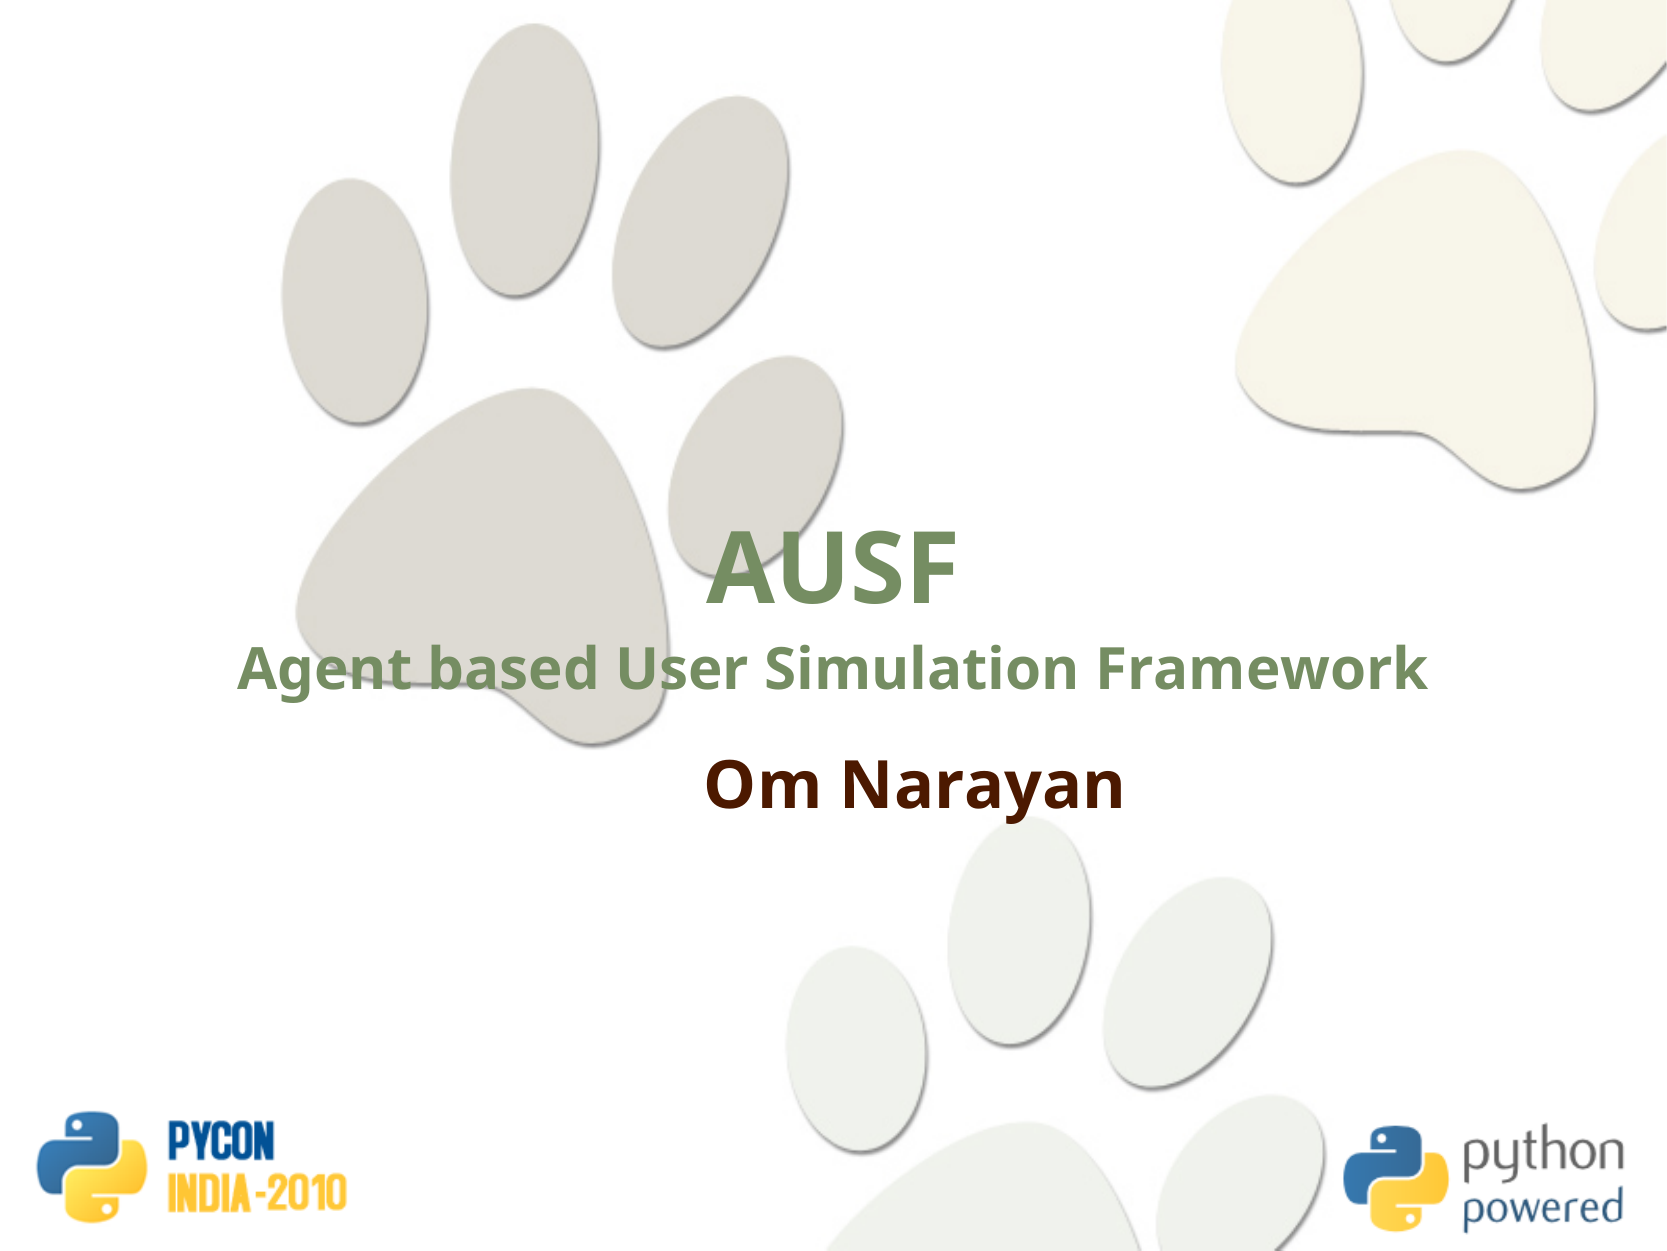

# AUSF Agent based User Simulation Framework
Om Narayan